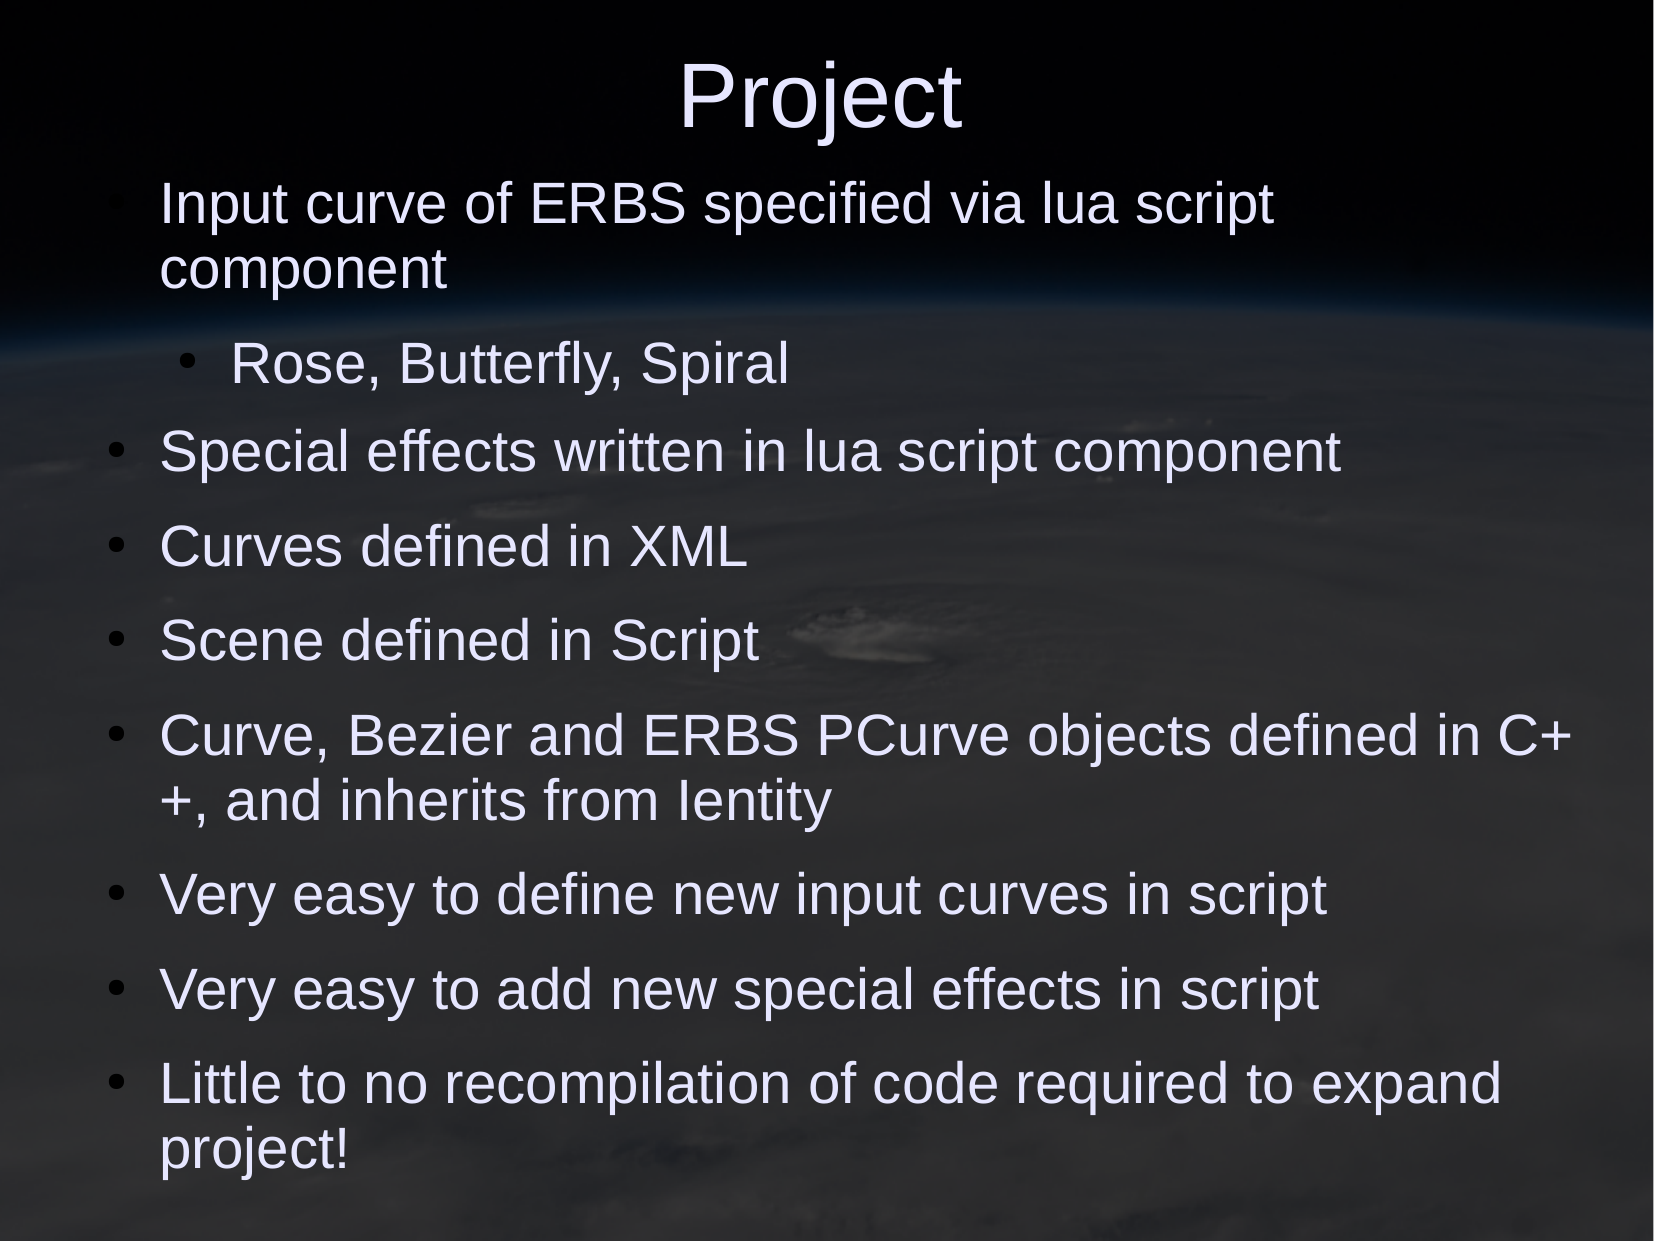

# Project
Input curve of ERBS specified via lua script component
Rose, Butterfly, Spiral
Special effects written in lua script component
Curves defined in XML
Scene defined in Script
Curve, Bezier and ERBS PCurve objects defined in C++, and inherits from Ientity
Very easy to define new input curves in script
Very easy to add new special effects in script
Little to no recompilation of code required to expand project!